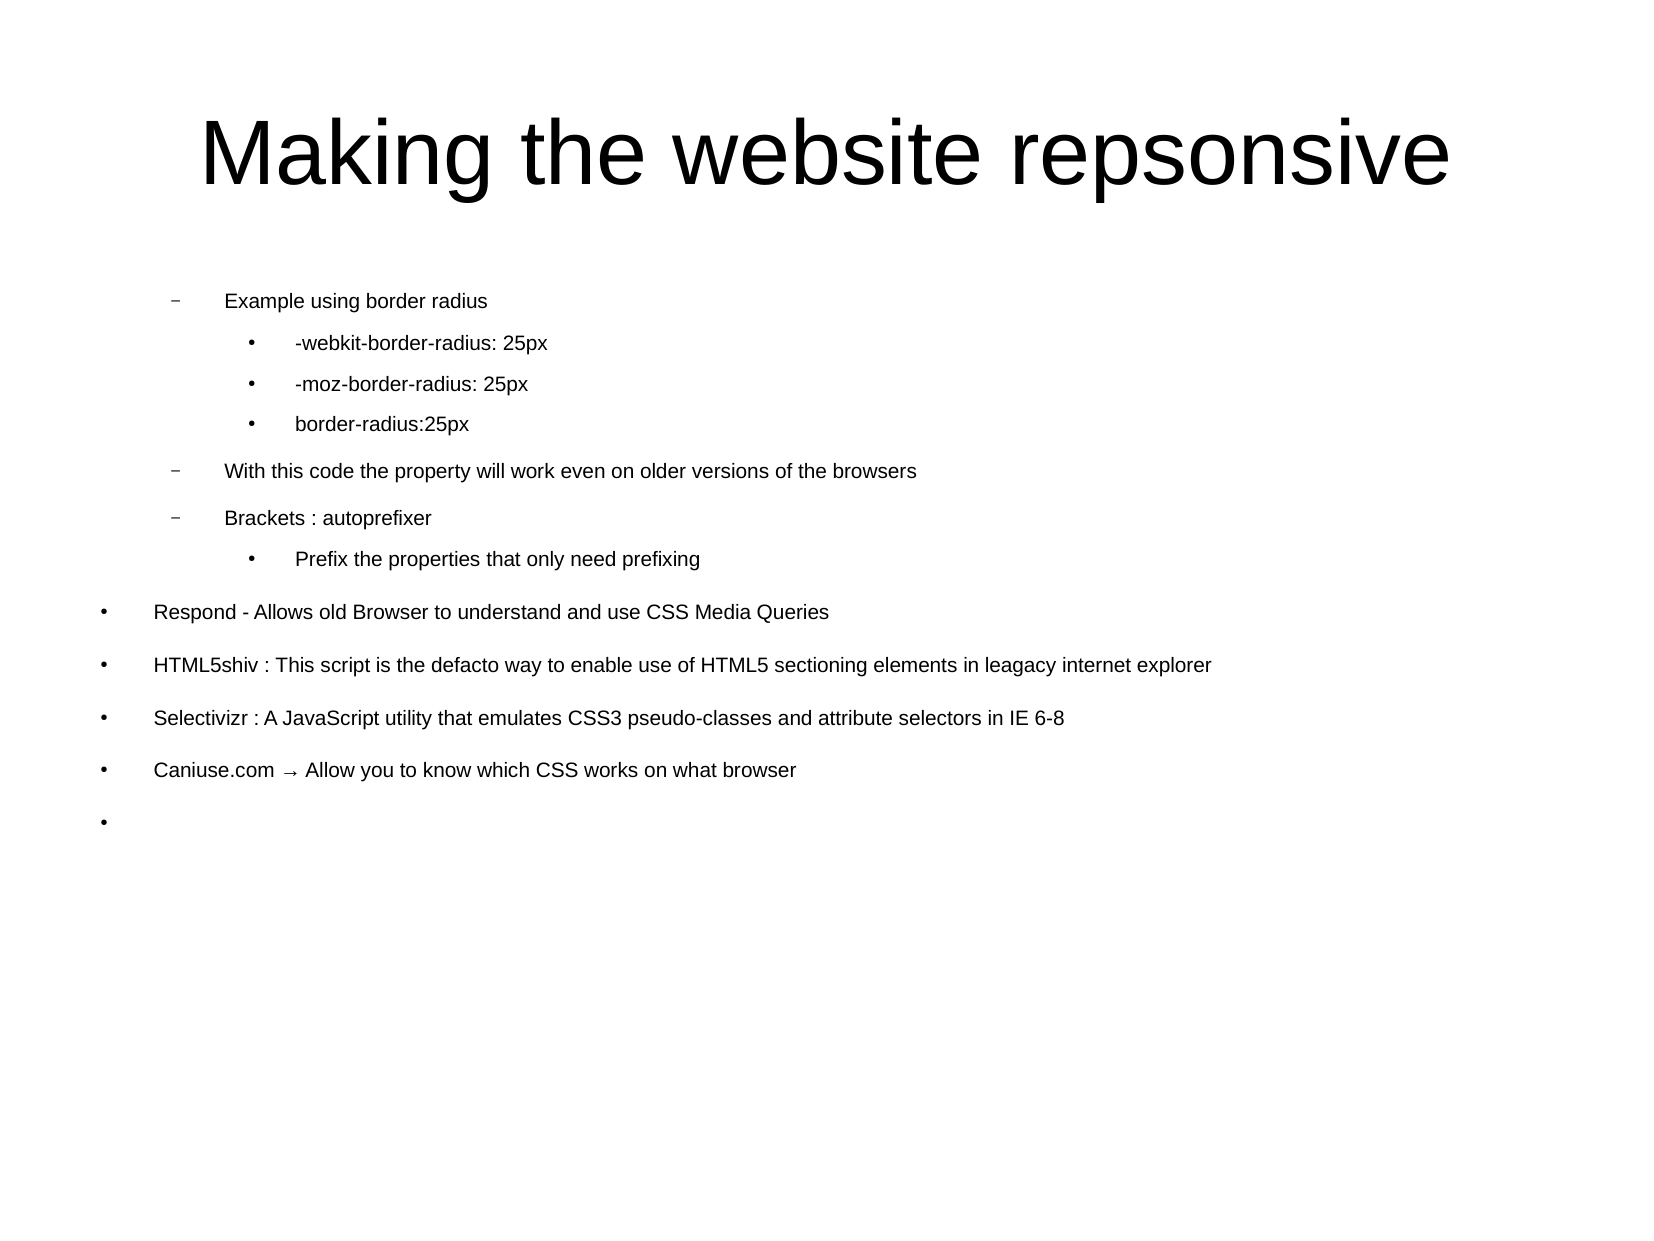

# Making the website repsonsive
Example using border radius
-webkit-border-radius: 25px
-moz-border-radius: 25px
border-radius:25px
With this code the property will work even on older versions of the browsers
Brackets : autoprefixer
Prefix the properties that only need prefixing
Respond - Allows old Browser to understand and use CSS Media Queries
HTML5shiv : This script is the defacto way to enable use of HTML5 sectioning elements in leagacy internet explorer
Selectivizr : A JavaScript utility that emulates CSS3 pseudo-classes and attribute selectors in IE 6-8
Caniuse.com → Allow you to know which CSS works on what browser